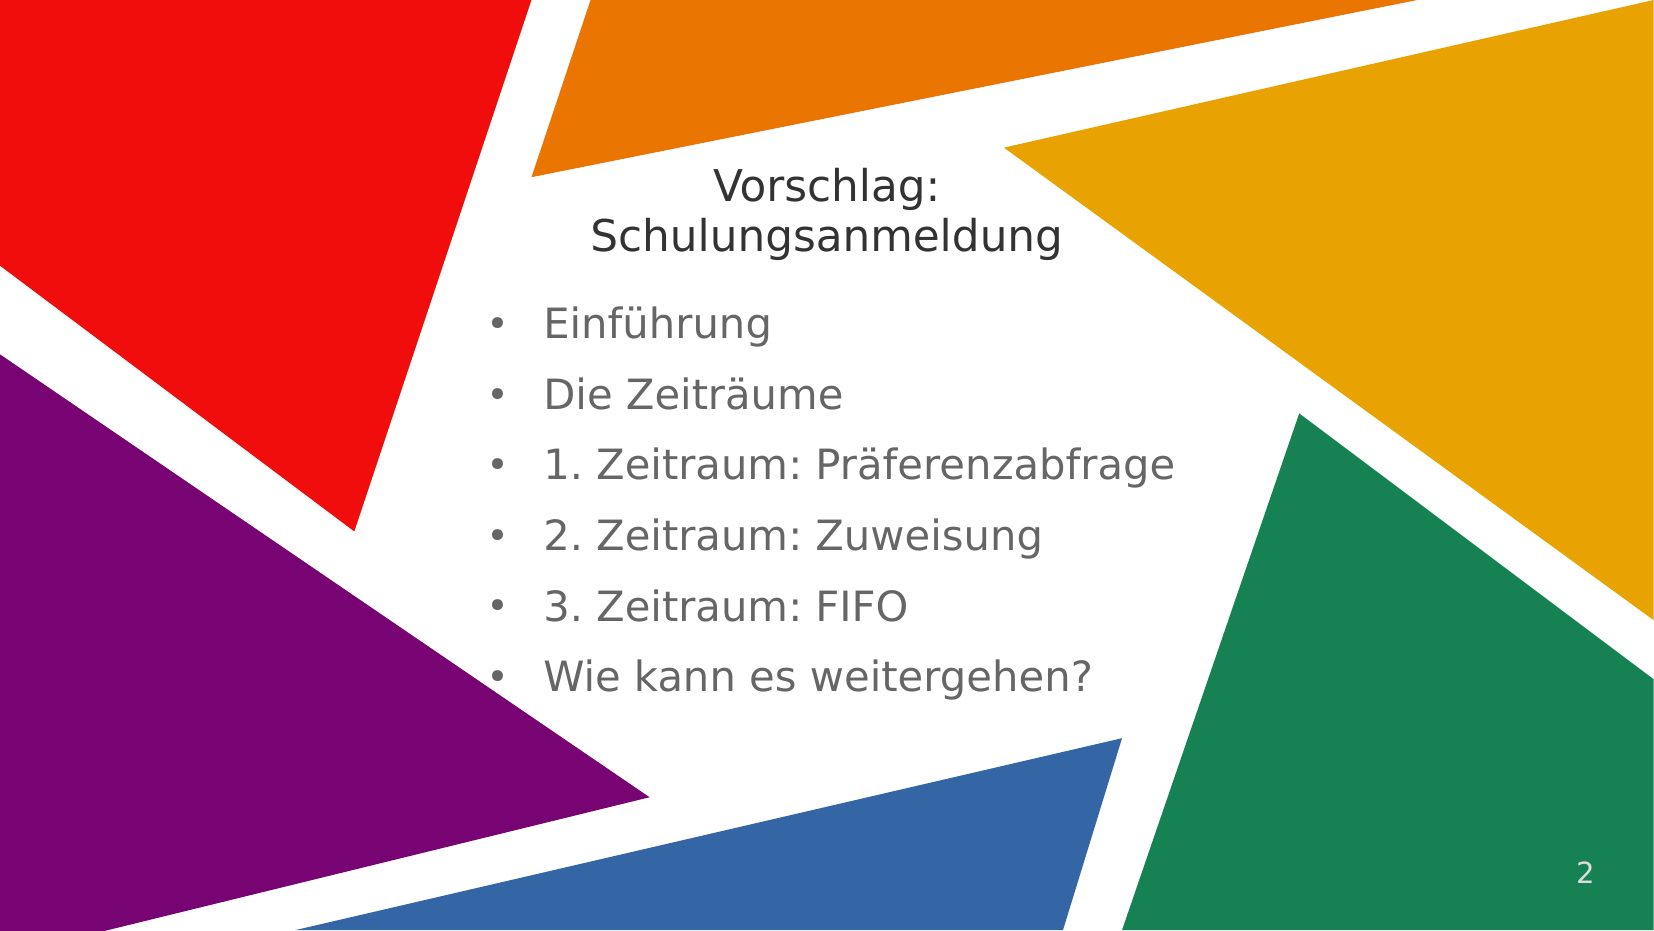

# Vorschlag: Schulungsanmeldung
Einführung
Die Zeiträume
1. Zeitraum: Präferenzabfrage
2. Zeitraum: Zuweisung
3. Zeitraum: FIFO
Wie kann es weitergehen?
2